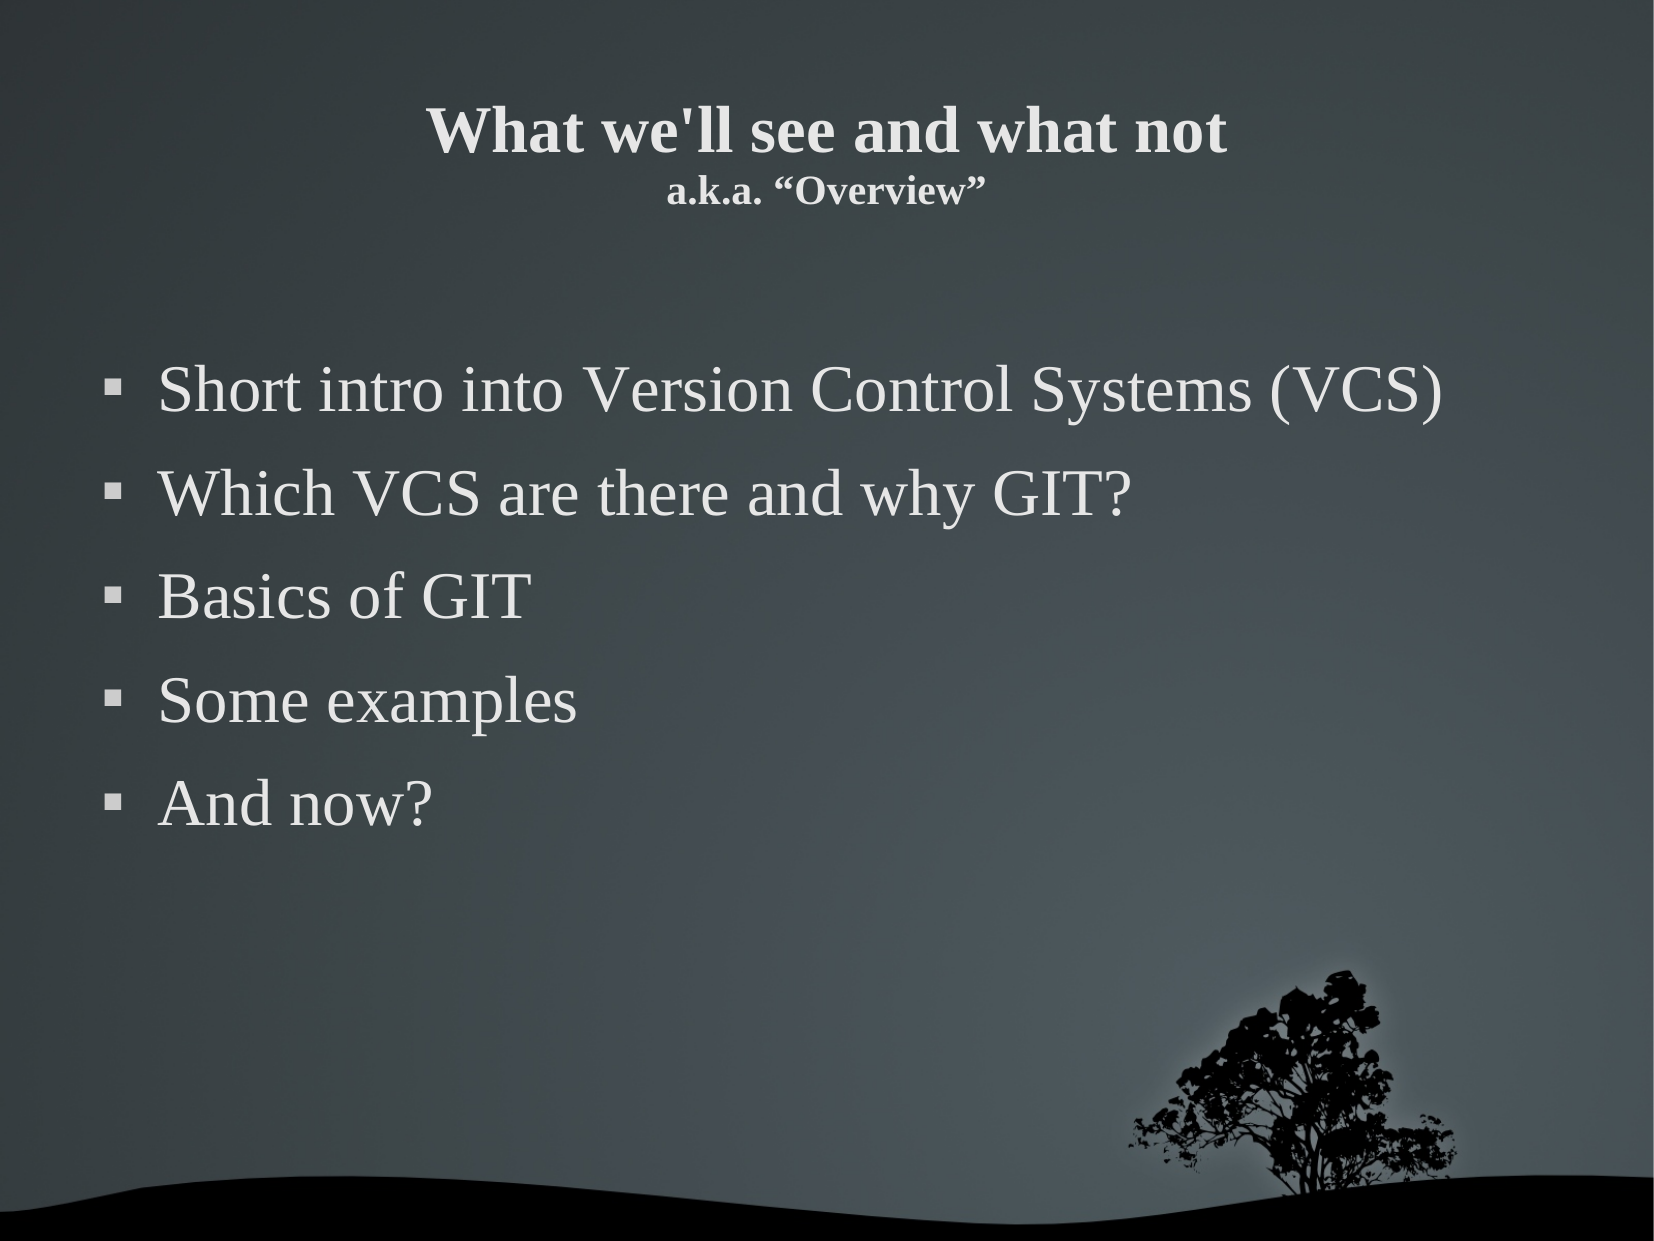

What we'll see and what not
a.k.a. “Overview”
# Short intro into Version Control Systems (VCS)
Which VCS are there and why GIT?
Basics of GIT
Some examples
And now?